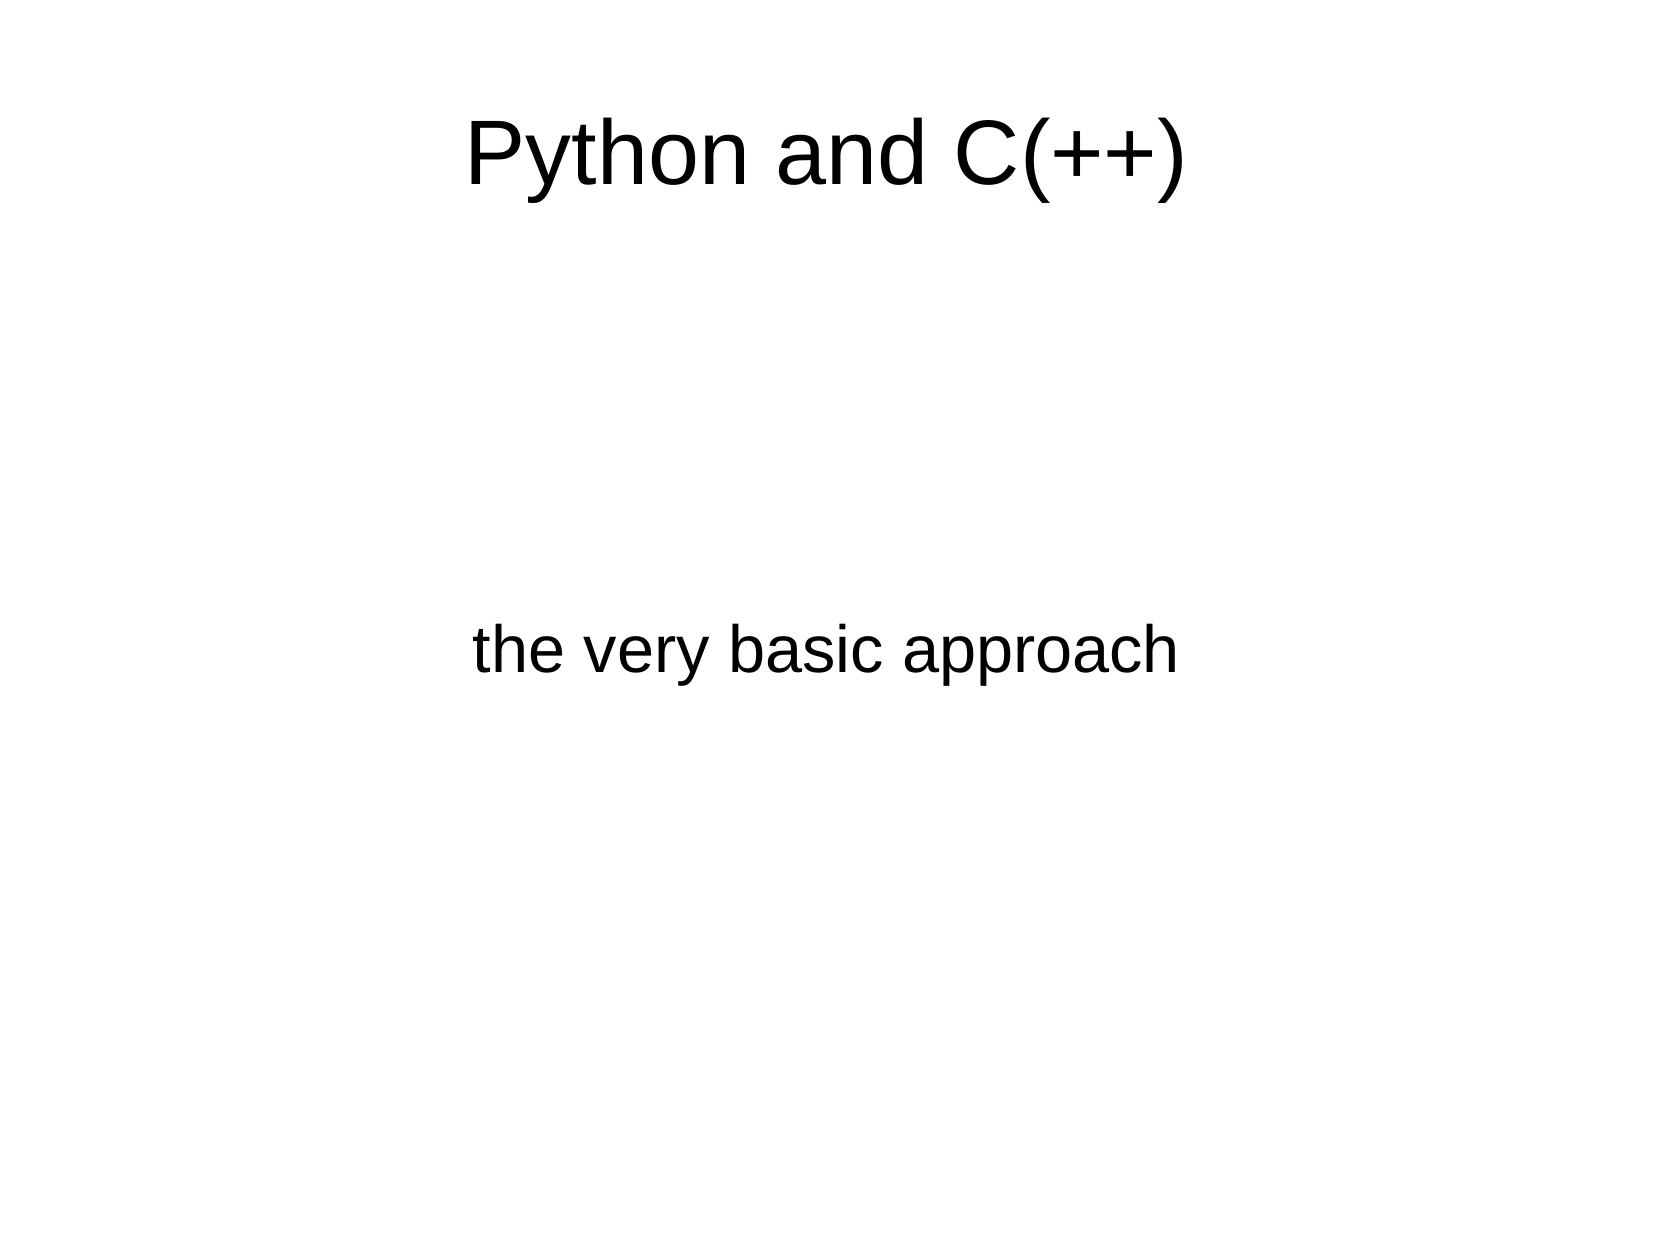

# Python and C(++)
the very basic approach